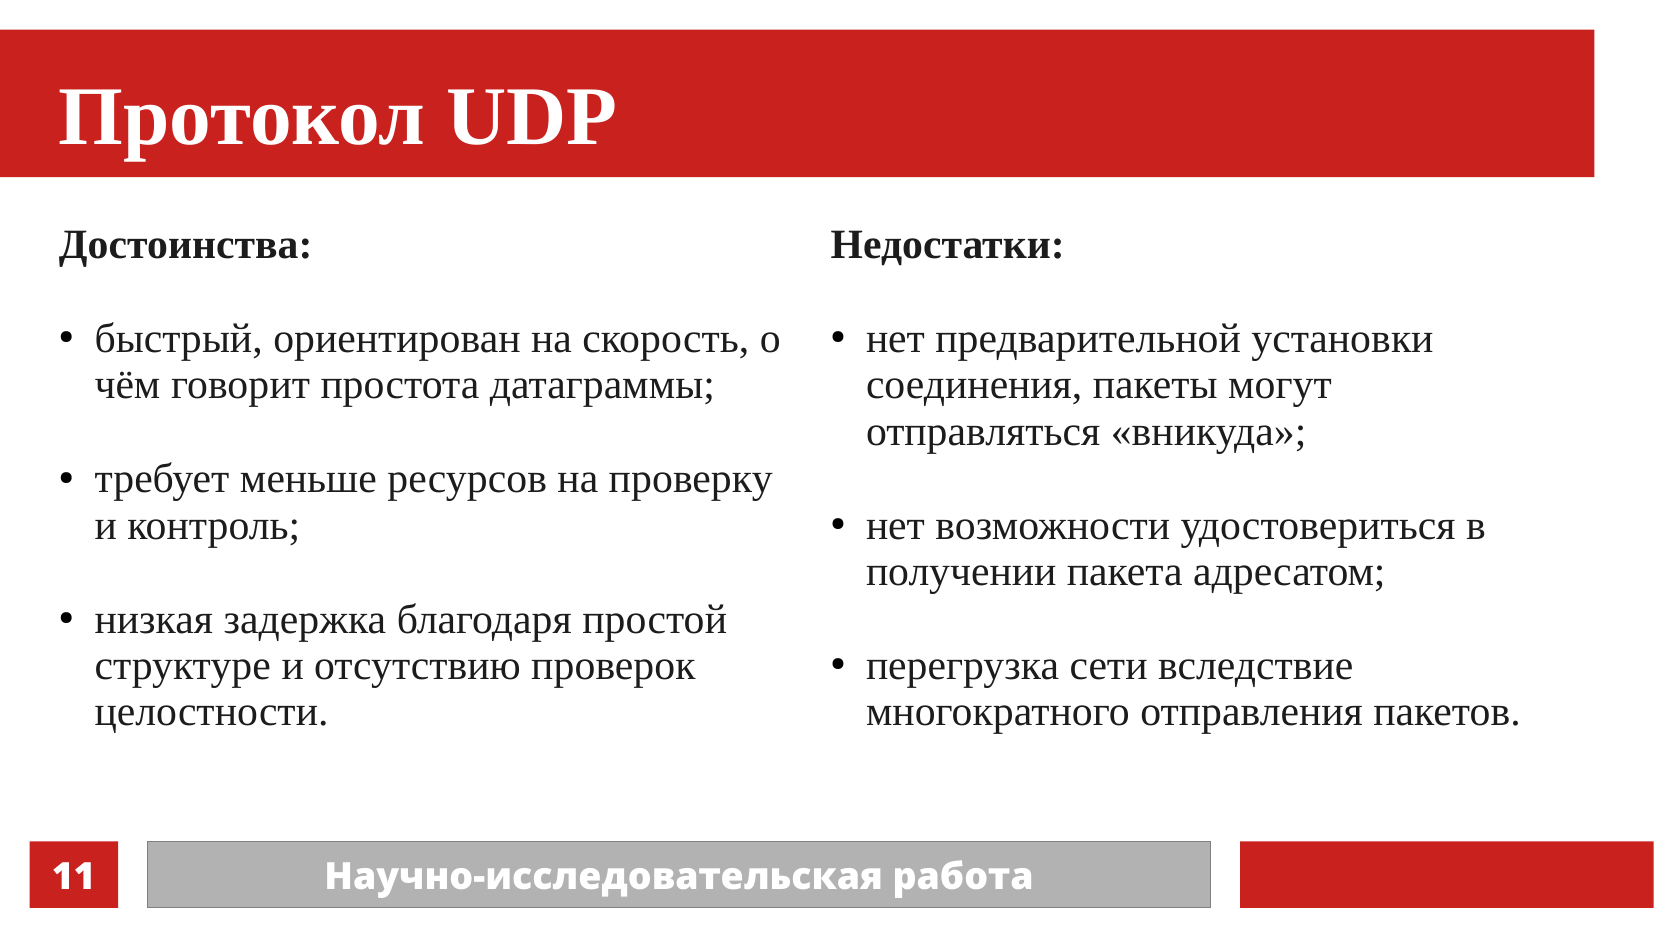

# Протокол UDP
Достоинства:
быстрый, ориентирован на скорость, о чём говорит простота датаграммы;
требует меньше ресурсов на проверку и контроль;
низкая задержка благодаря простой структуре и отсутствию проверок целостности.
Недостатки:
нет предварительной установки соединения, пакеты могут отправляться «вникуда»;
нет возможности удостовериться в получении пакета адресатом;
перегрузка сети вследствие многократного отправления пакетов.
11
Научно-исследовательская работа